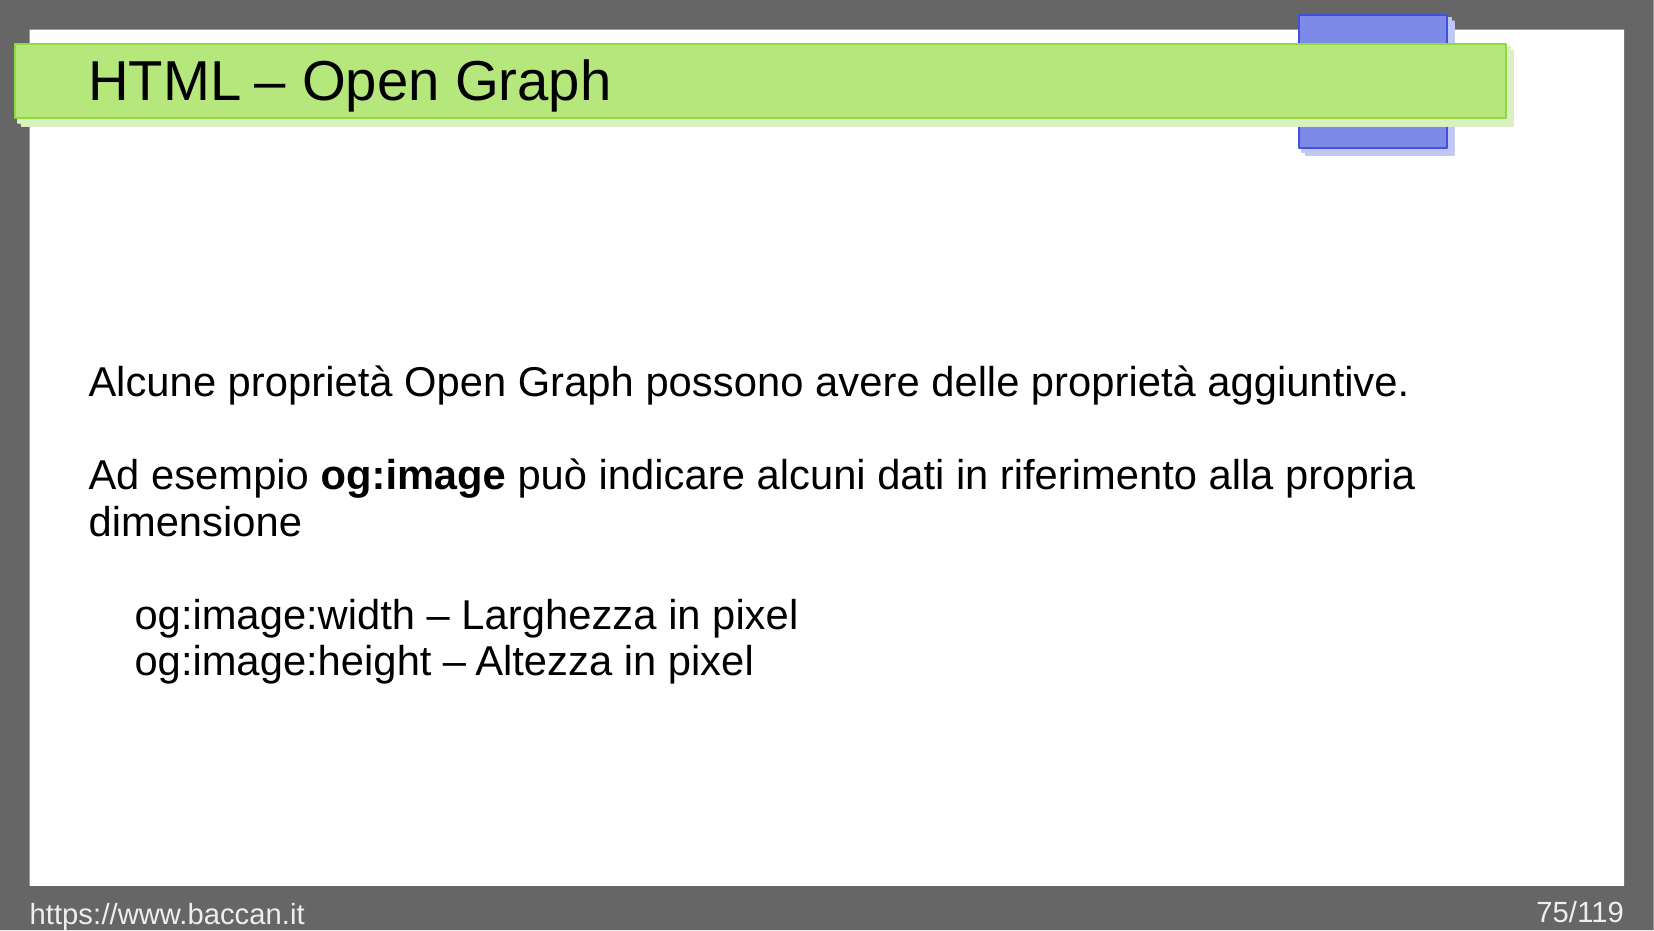

# HTML – Open Graph
Alcune proprietà Open Graph possono avere delle proprietà aggiuntive.
Ad esempio og:image può indicare alcuni dati in riferimento alla propria dimensione
 og:image:width – Larghezza in pixel
 og:image:height – Altezza in pixel
75
https://www.baccan.it